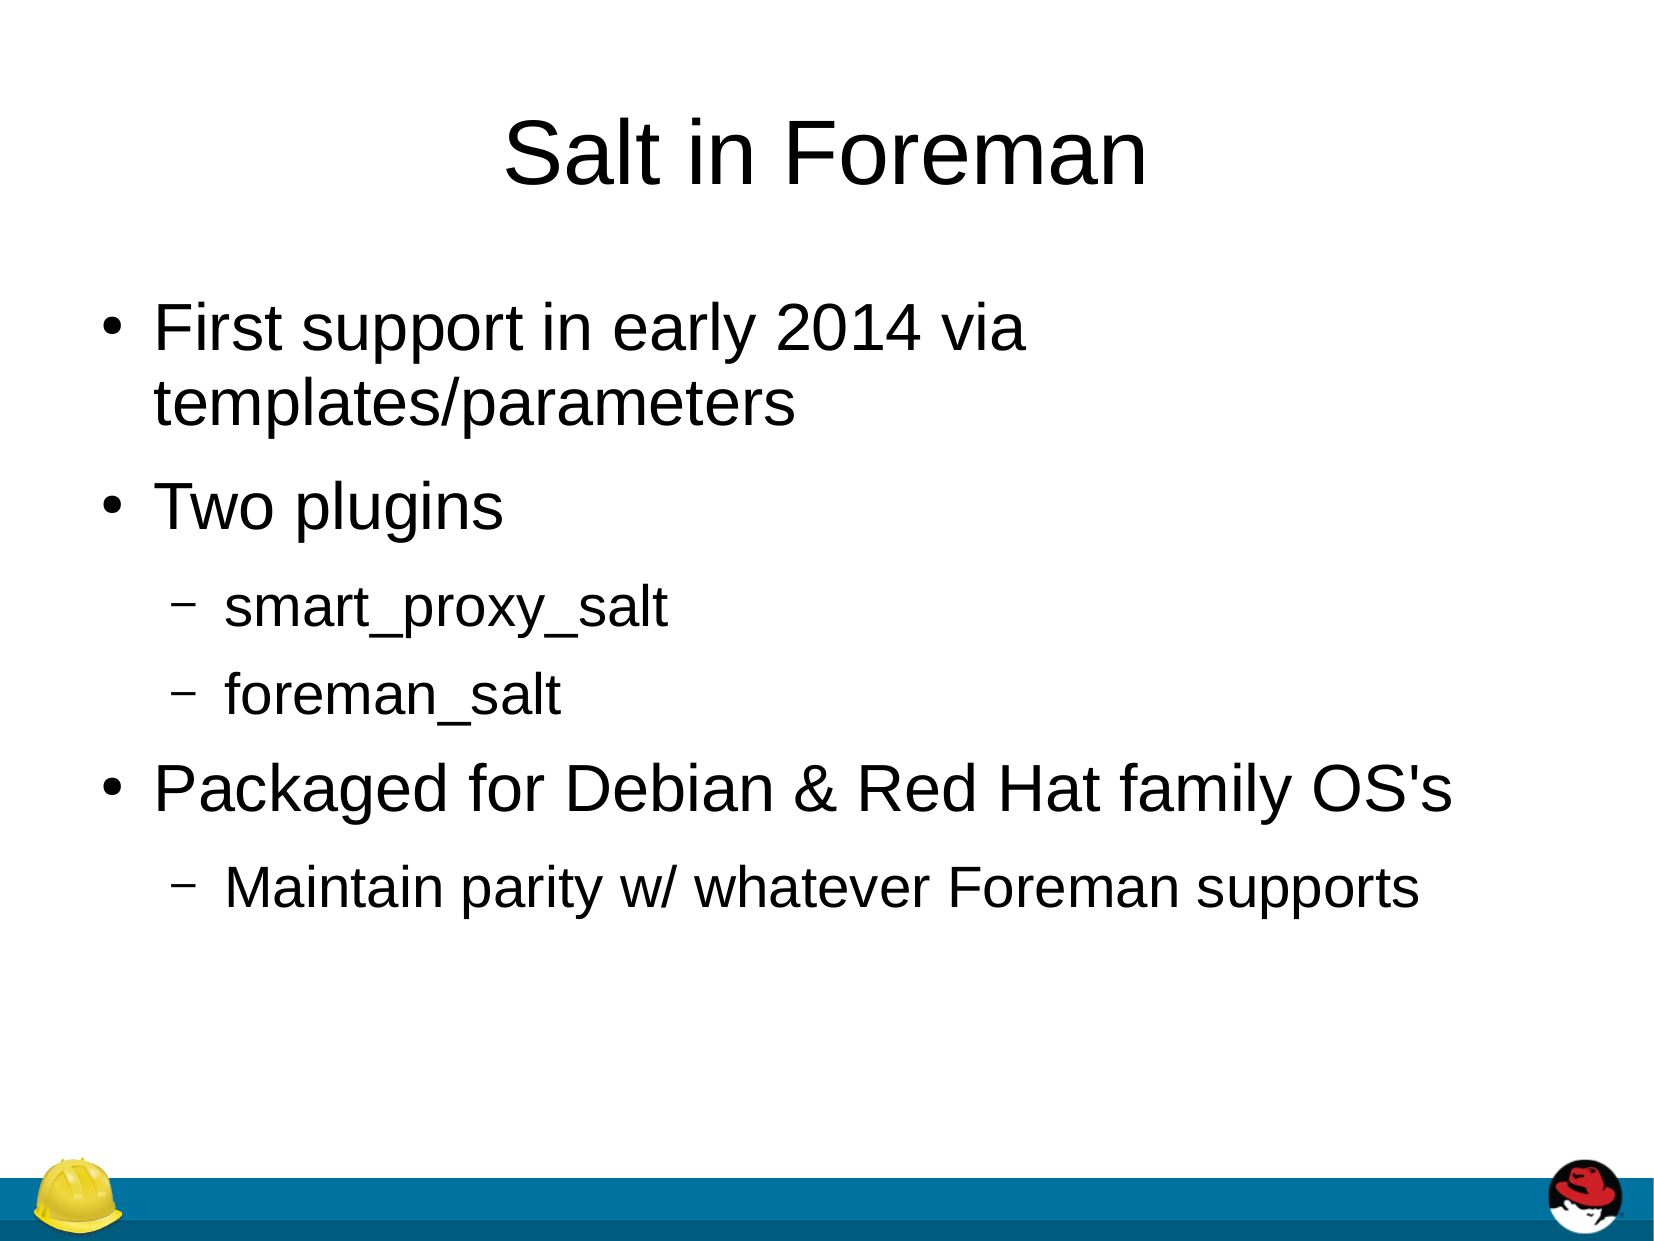

# Salt in Foreman
First support in early 2014 via templates/parameters
Two plugins
smart_proxy_salt
foreman_salt
Packaged for Debian & Red Hat family OS's
Maintain parity w/ whatever Foreman supports